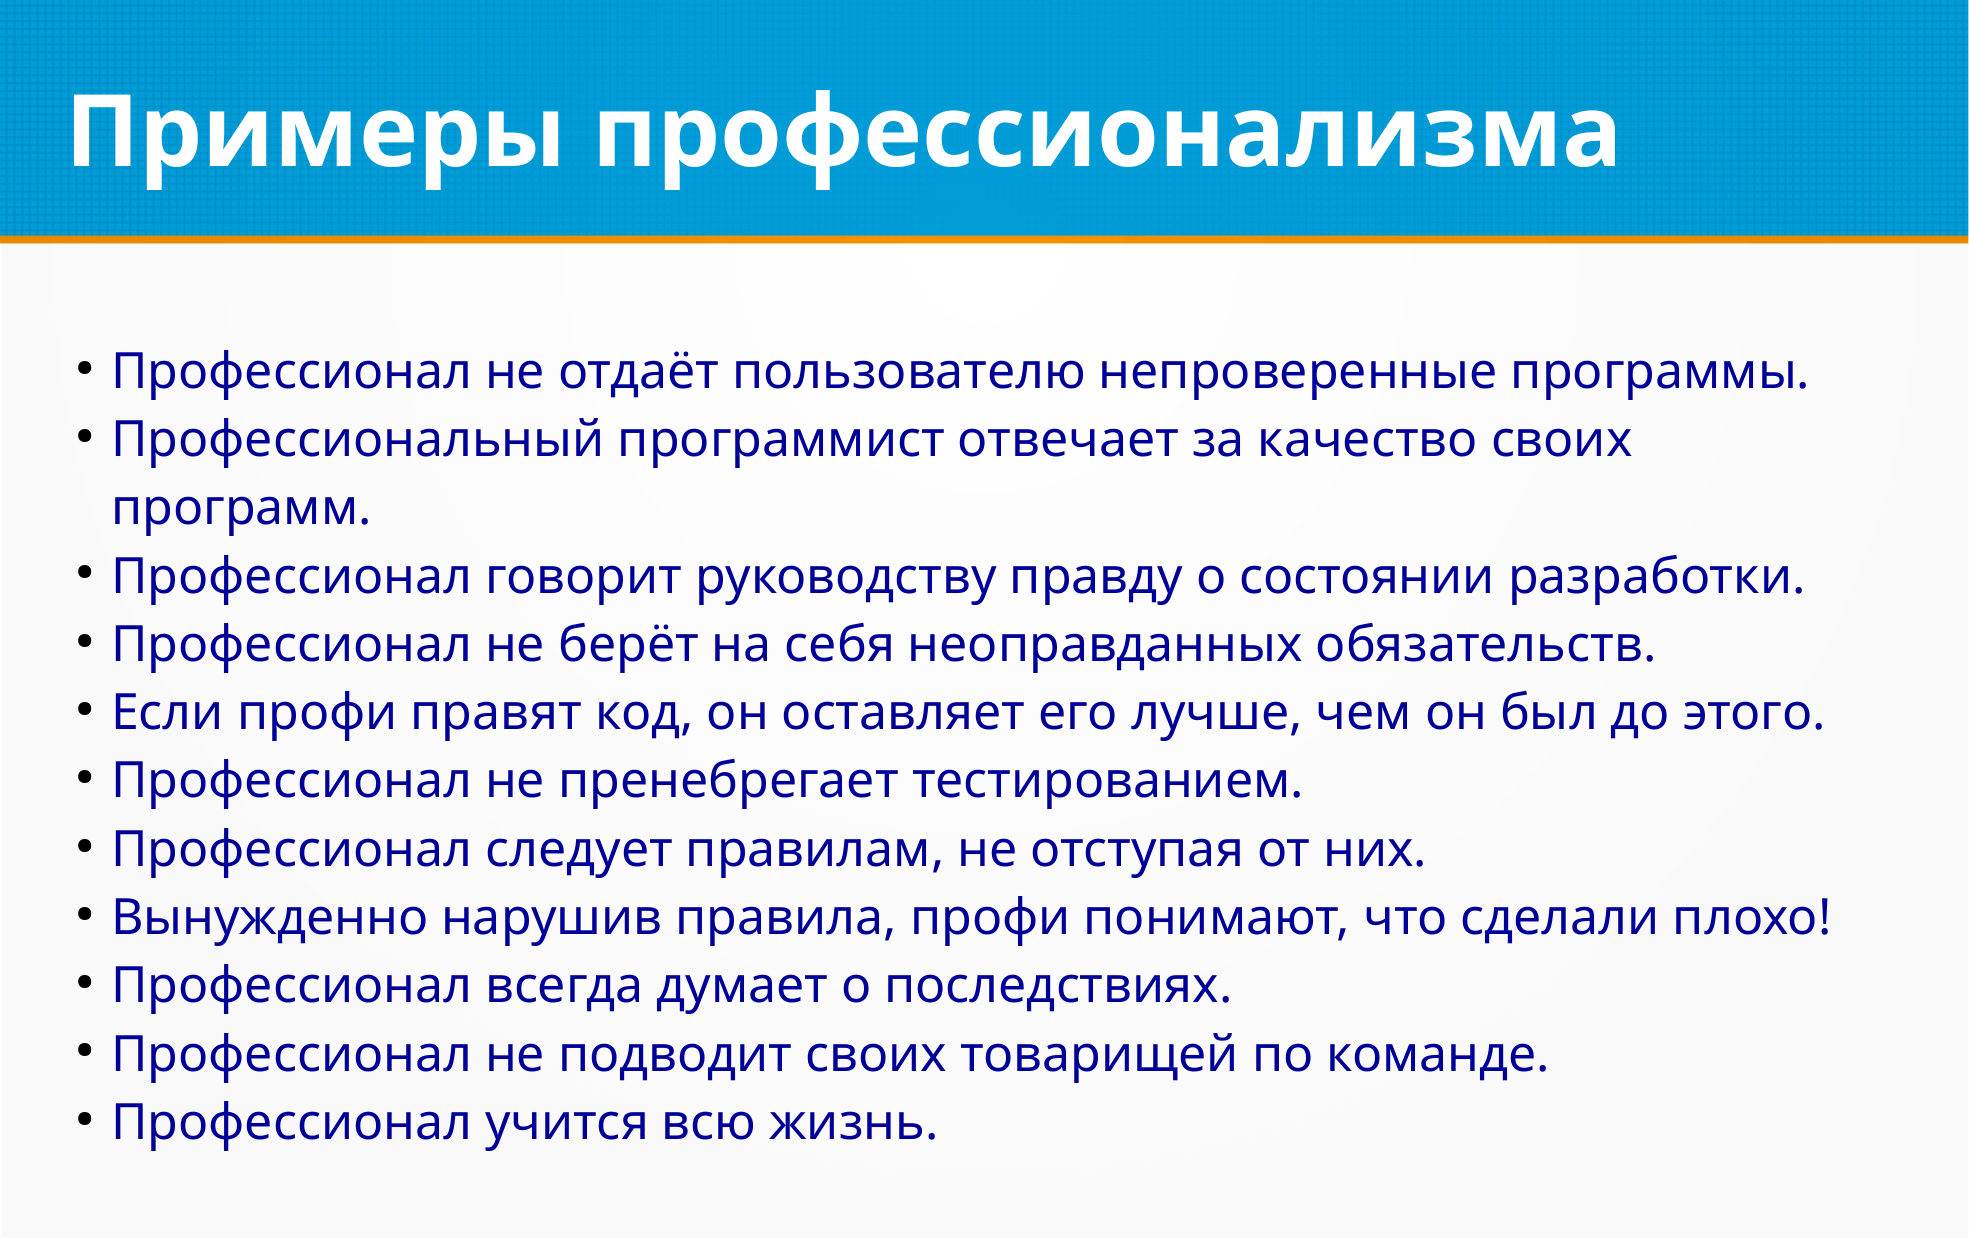

Примеры профессионализма
Профессионал не отдаёт пользователю непроверенные программы.
Профессиональный программист отвечает за качество своих программ.
Профессионал говорит руководству правду о состоянии разработки.
Профессионал не берёт на себя неоправданных обязательств.
Если профи правят код, он оставляет его лучше, чем он был до этого.
Профессионал не пренебрегает тестированием.
Профессионал следует правилам, не отступая от них.
Вынужденно нарушив правила, профи понимают, что сделали плохо!
Профессионал всегда думает о последствиях.
Профессионал не подводит своих товарищей по команде.
Профессионал учится всю жизнь.